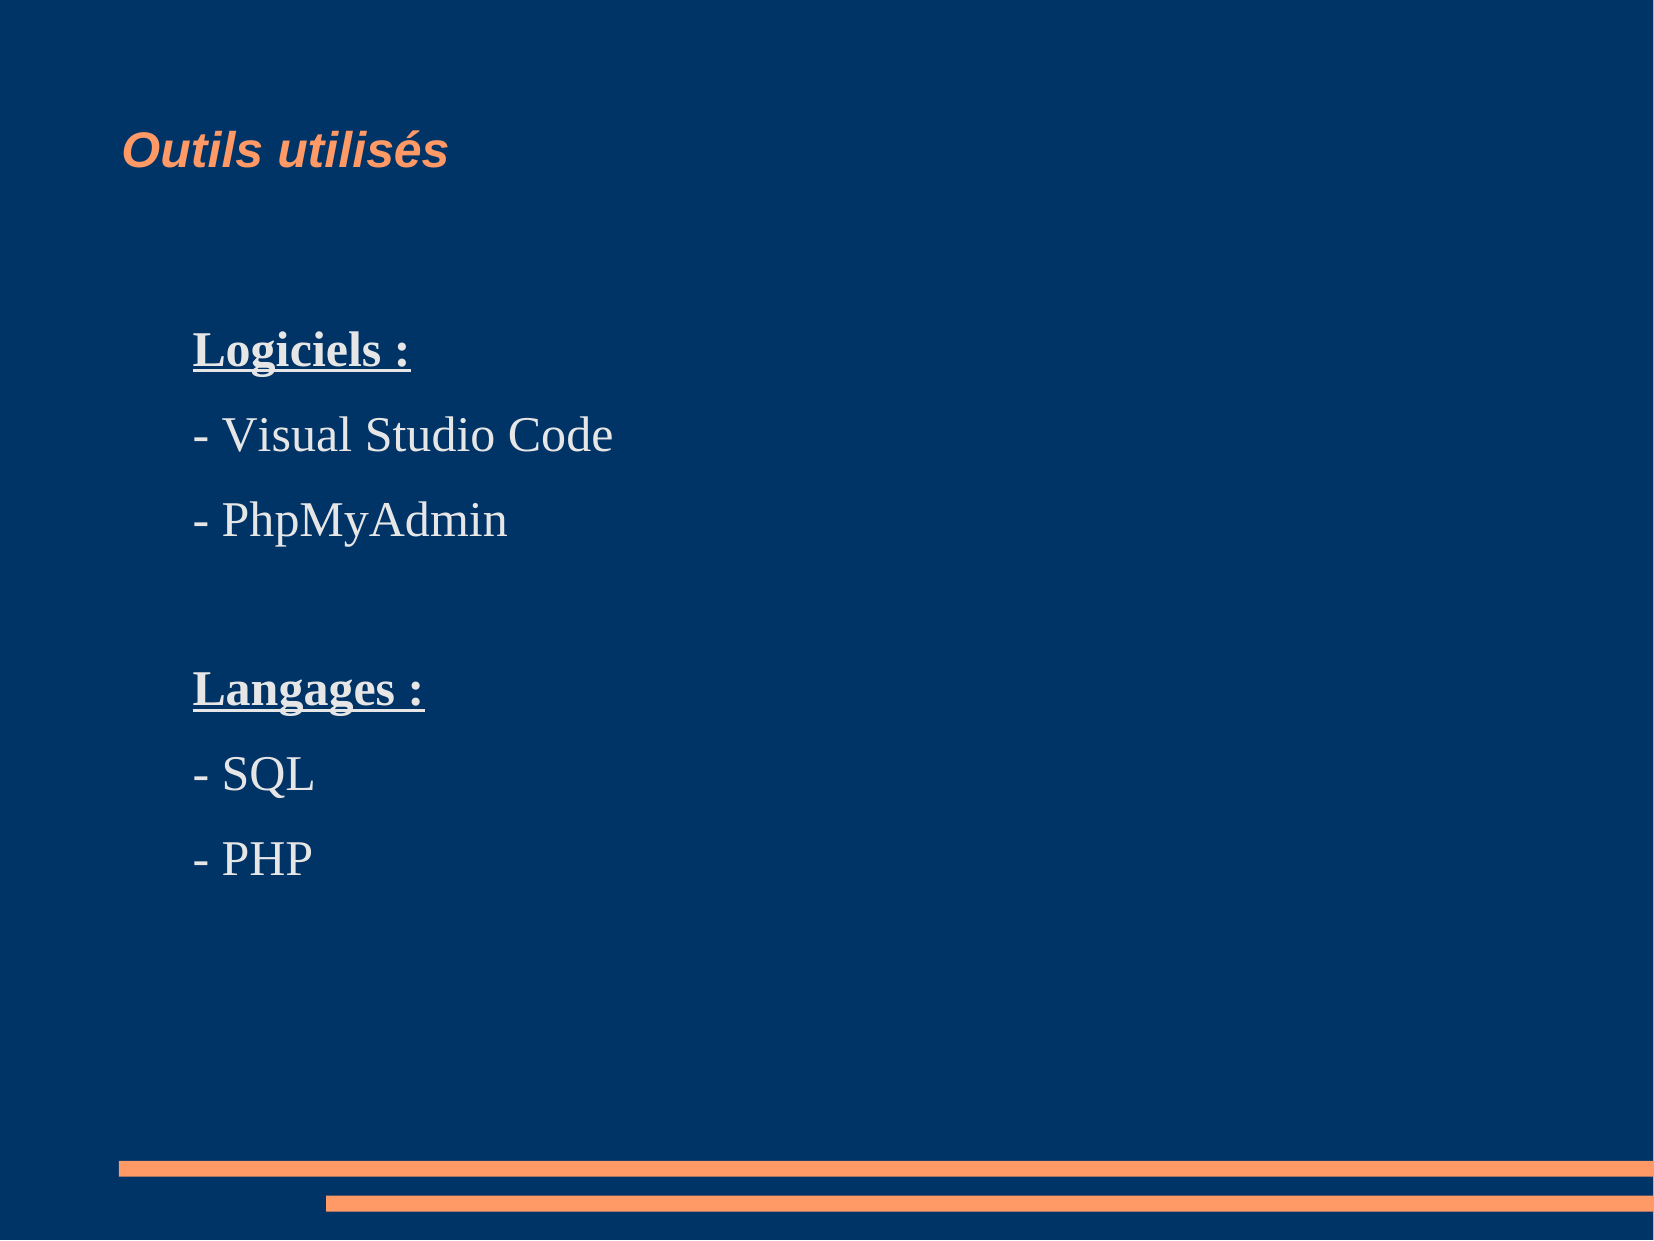

# Outils utilisés
Logiciels :
- Visual Studio Code
- PhpMyAdmin
Langages :
- SQL
- PHP